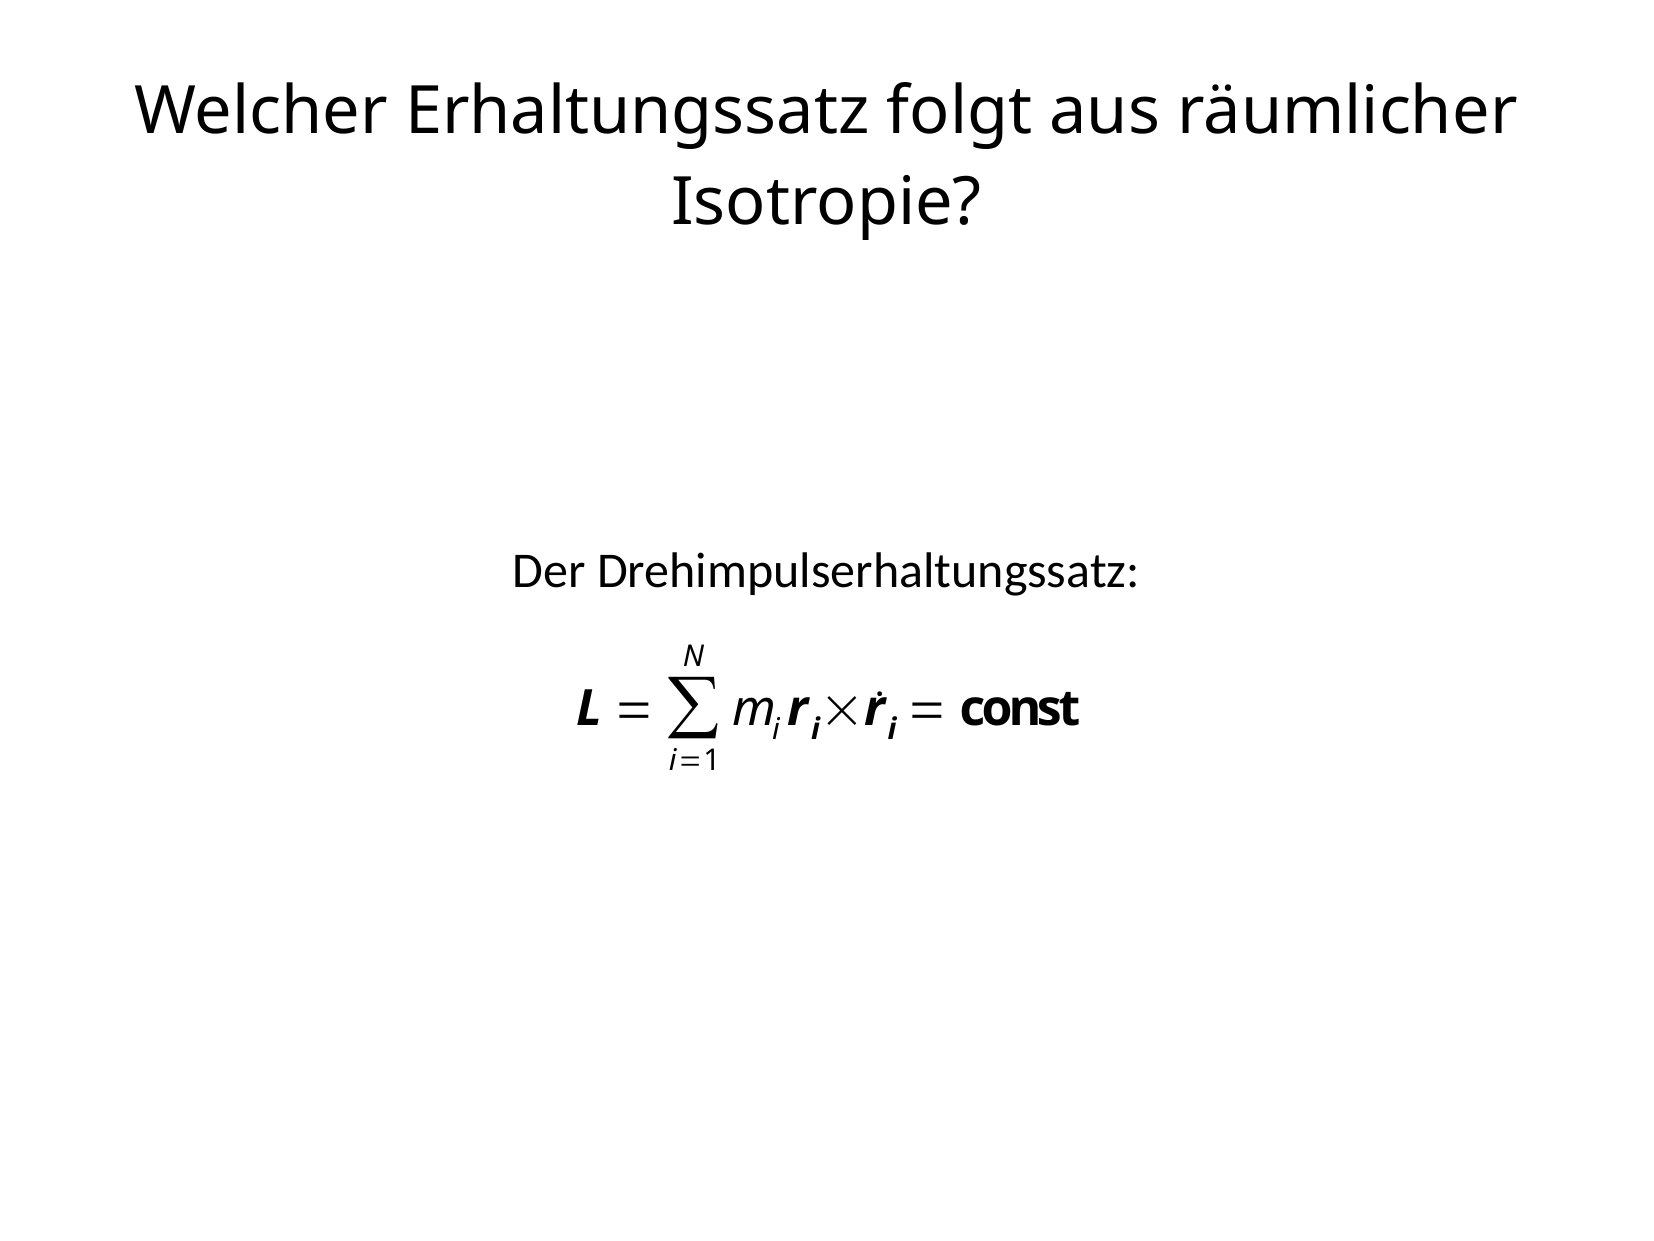

# Welcher Erhaltungssatz folgt aus räumlicher Isotropie?
Der Drehimpulserhaltungssatz: